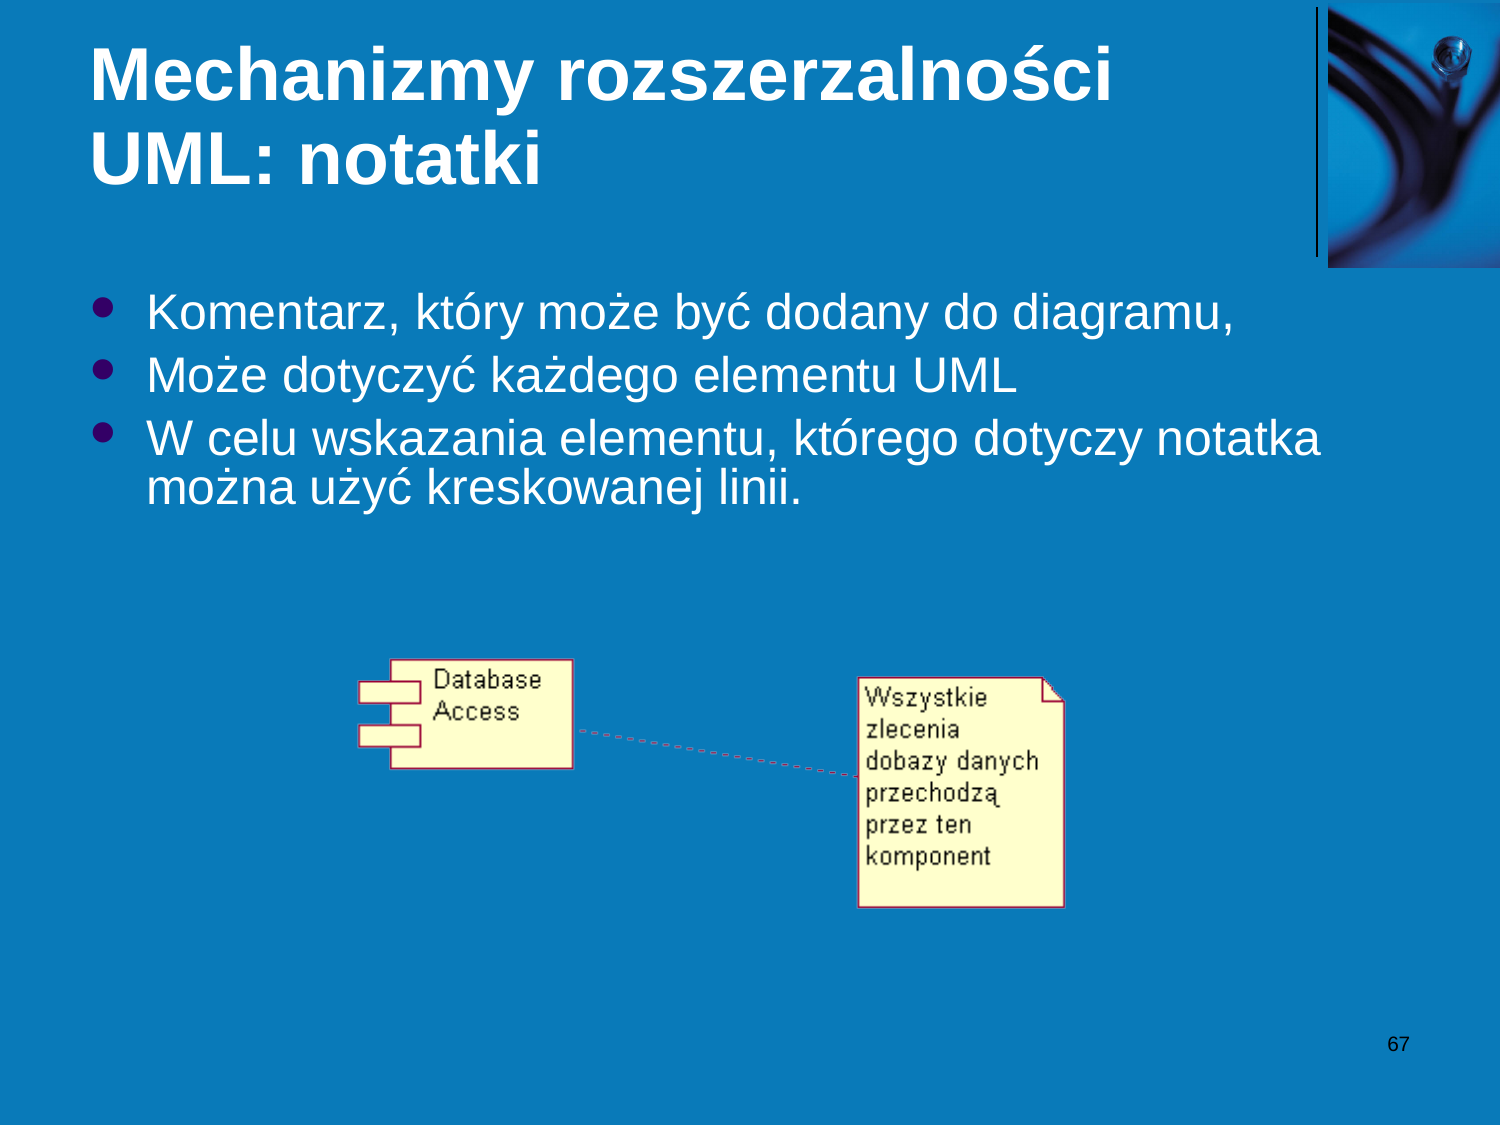

# Mechanizmy rozszerzalności UML: notatki
Komentarz, który może być dodany do diagramu,
Może dotyczyć każdego elementu UML
W celu wskazania elementu, którego dotyczy notatka można użyć kreskowanej linii.
67